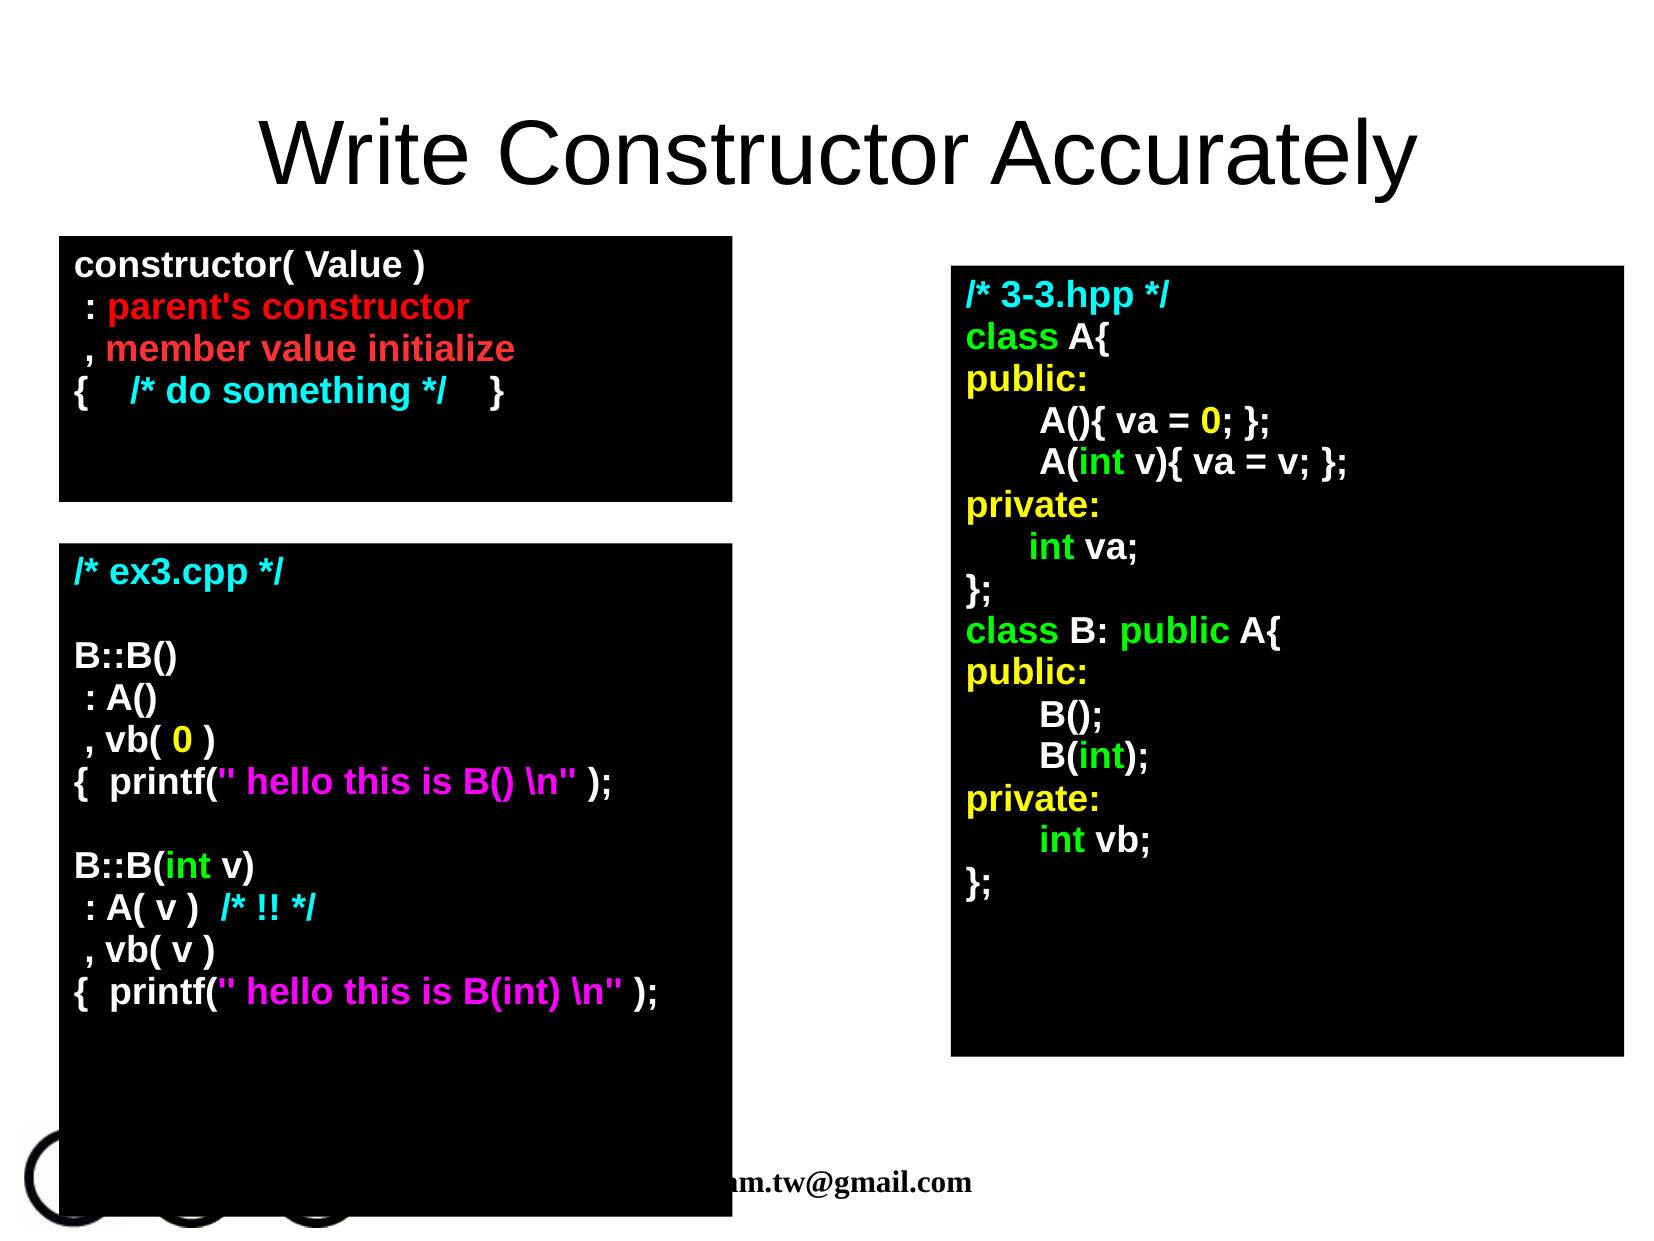

# Write Constructor Accurately
constructor( Value )
 : parent's constructor
 , member value initialize
{ /* do something */ }
/* 3-3.hpp */
class A{
public:
 A(){ va = 0; };
 A(int v){ va = v; };
private:
 int va;
};
class B: public A{
public:
 B();
 B(int);
private:
 int vb;
};
/* ex3.cpp */
B::B()
 : A()
 , vb( 0 )
{ printf('' hello this is B() \n'' );
B::B(int v)
 : A( v ) /* !! */
 , vb( v )
{ printf('' hello this is B(int) \n'' );